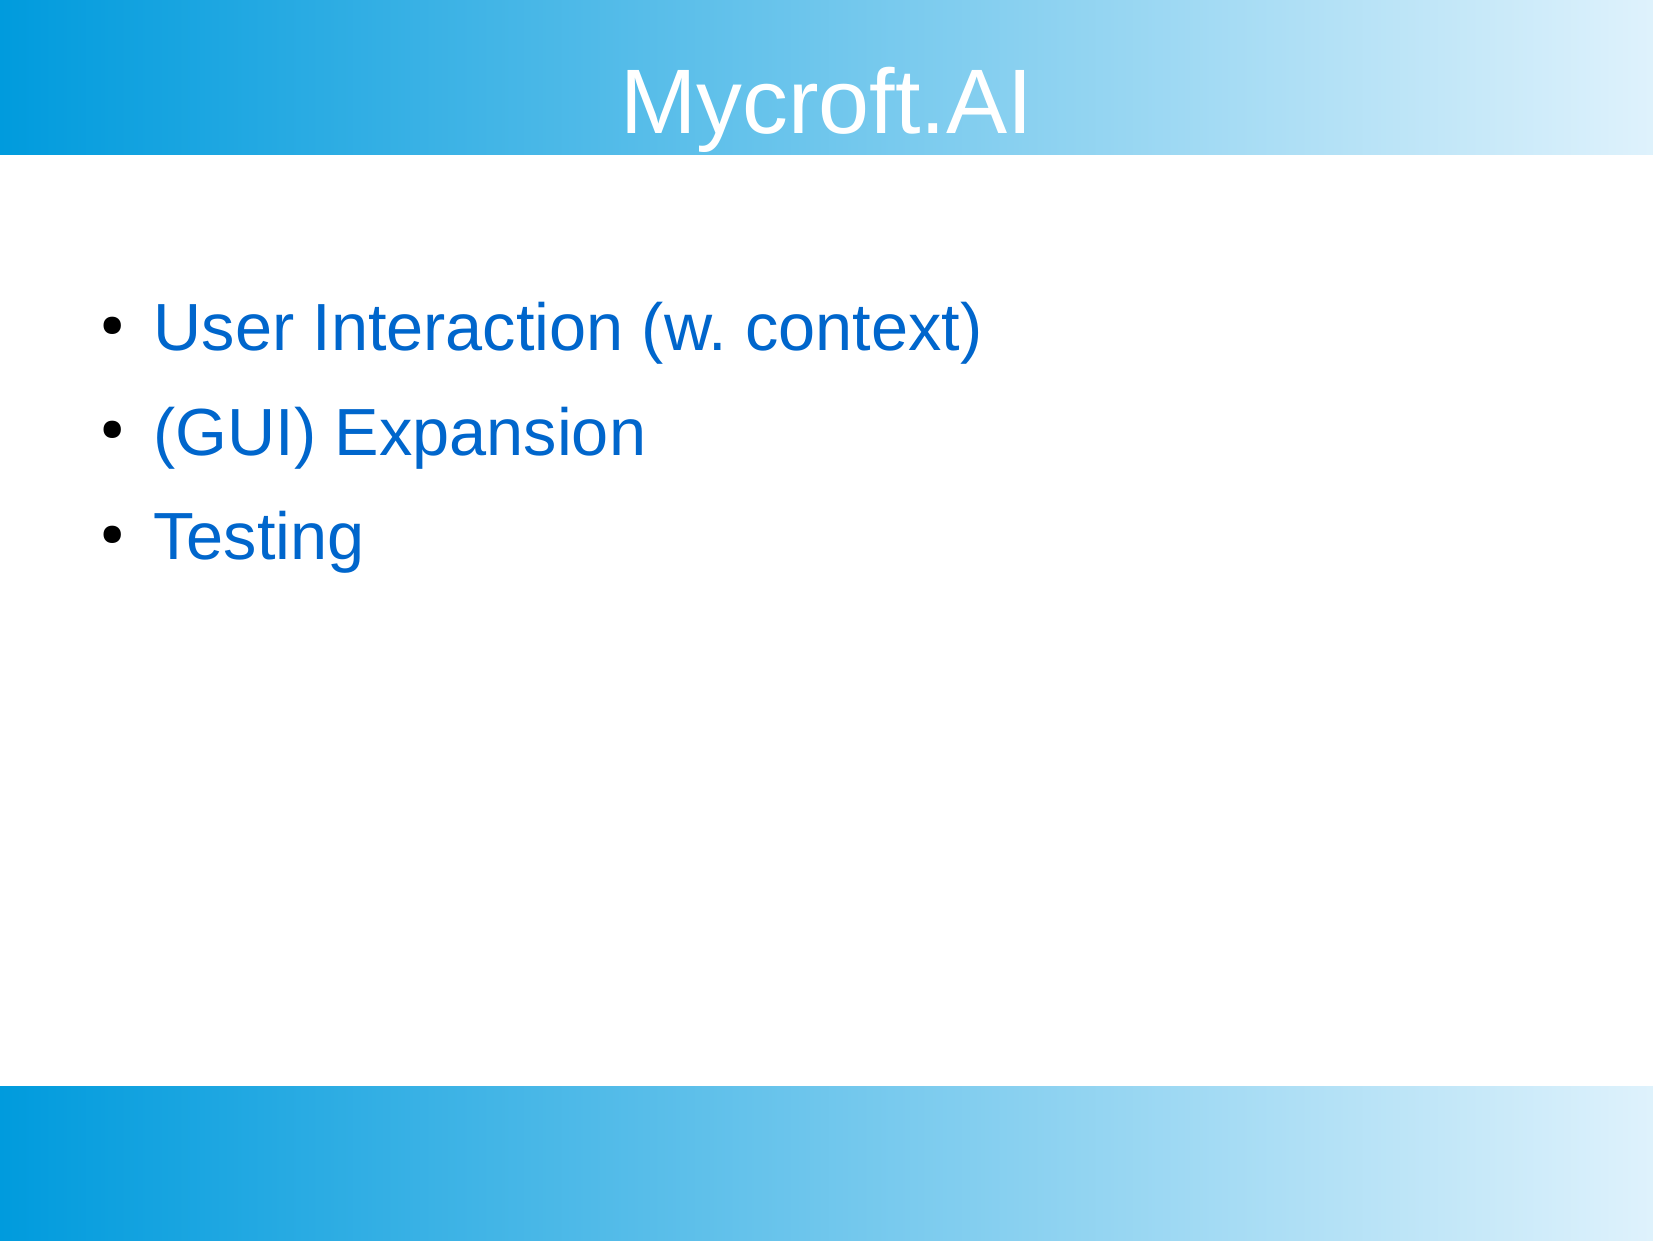

# Mycroft.AI
User Interaction (w. context)
(GUI) Expansion
Testing